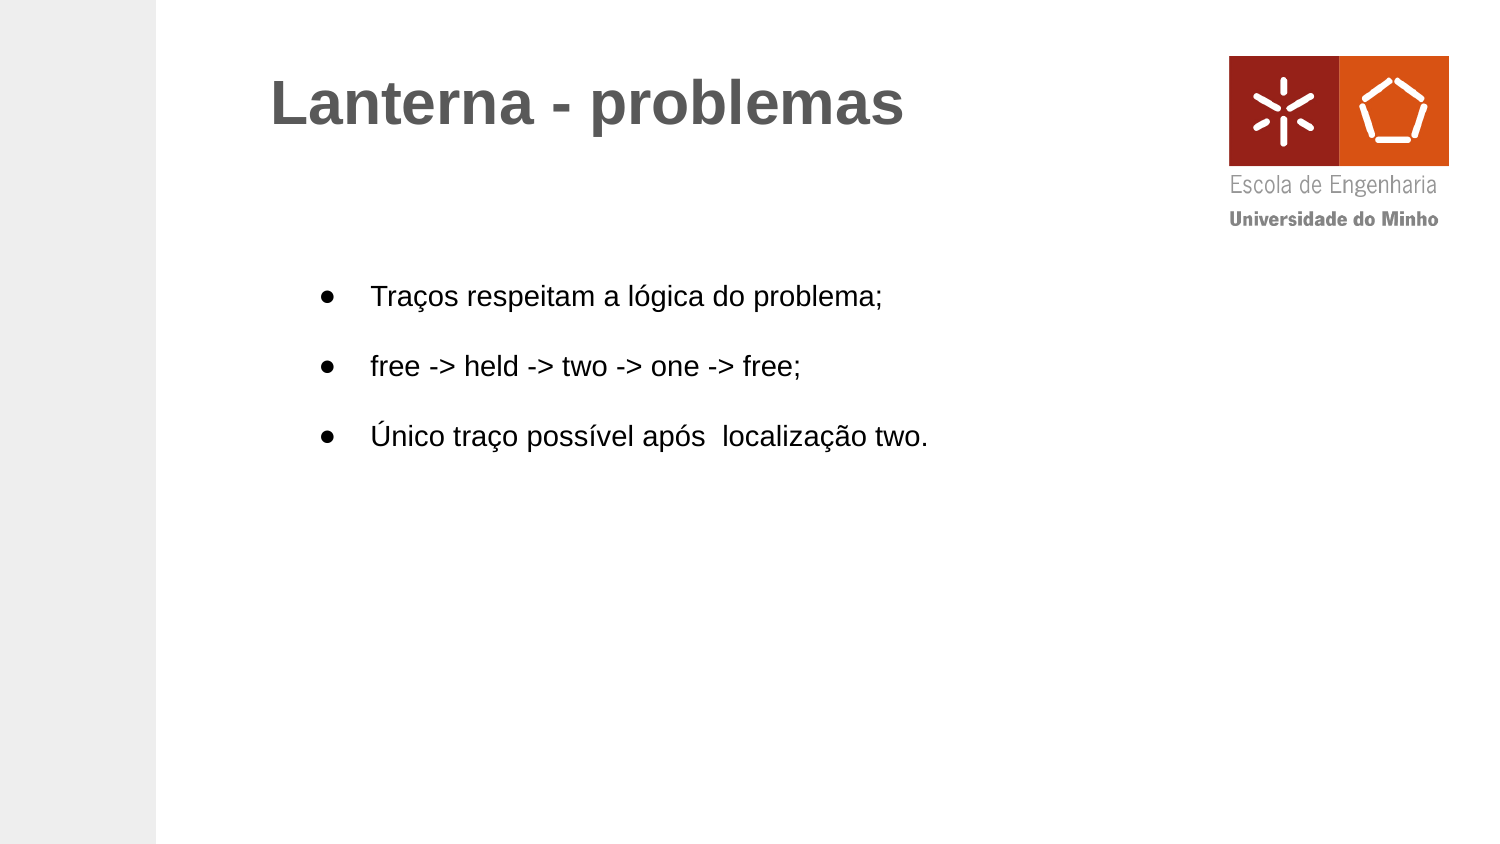

Lanterna - problemas
Traços respeitam a lógica do problema;
free -> held -> two -> one -> free;
Único traço possível após localização two.